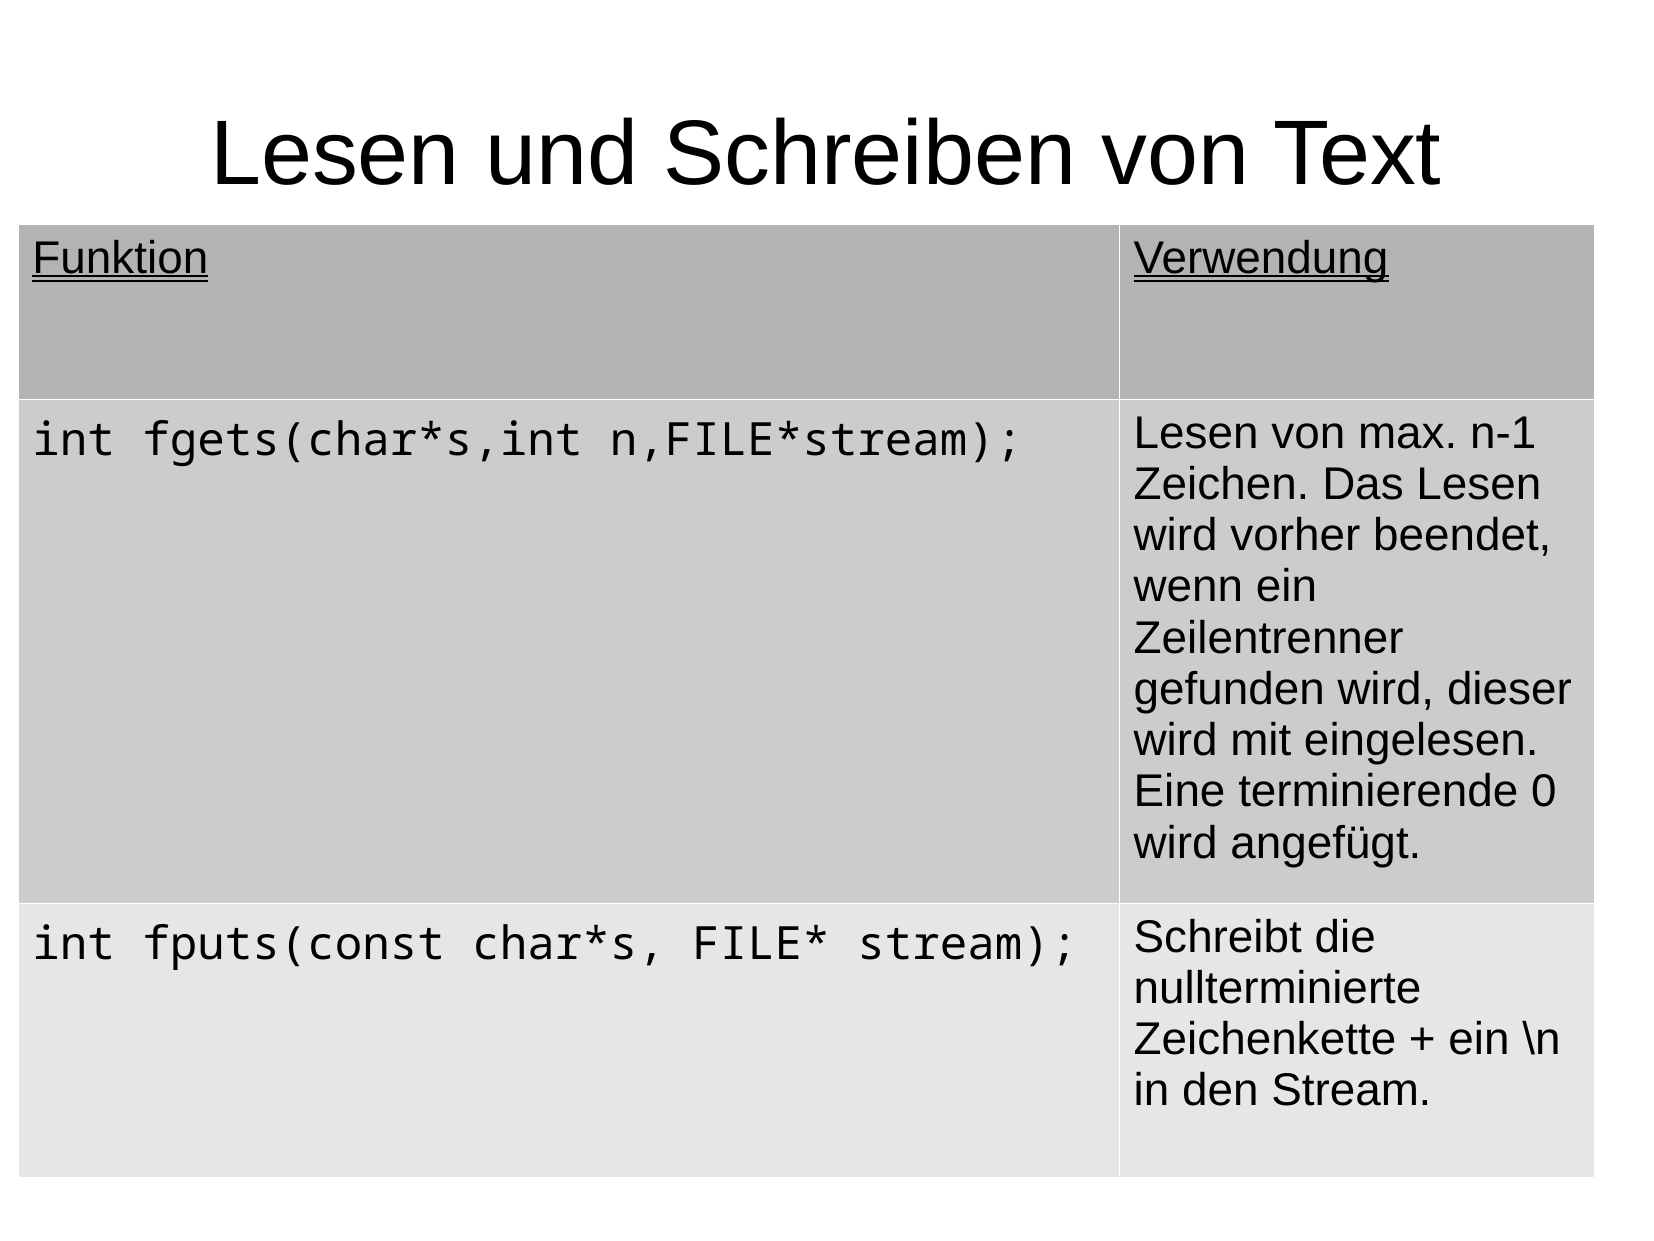

# Lesen und Schreiben von Text
| Funktion | Verwendung |
| --- | --- |
| int fgets(char\*s,int n,FILE\*stream); | Lesen von max. n-1 Zeichen. Das Lesen wird vorher beendet, wenn ein Zeilentrenner gefunden wird, dieser wird mit eingelesen. Eine terminierende 0 wird angefügt. |
| int fputs(const char\*s, FILE\* stream); | Schreibt die nullterminierte Zeichenkette + ein \n in den Stream. |